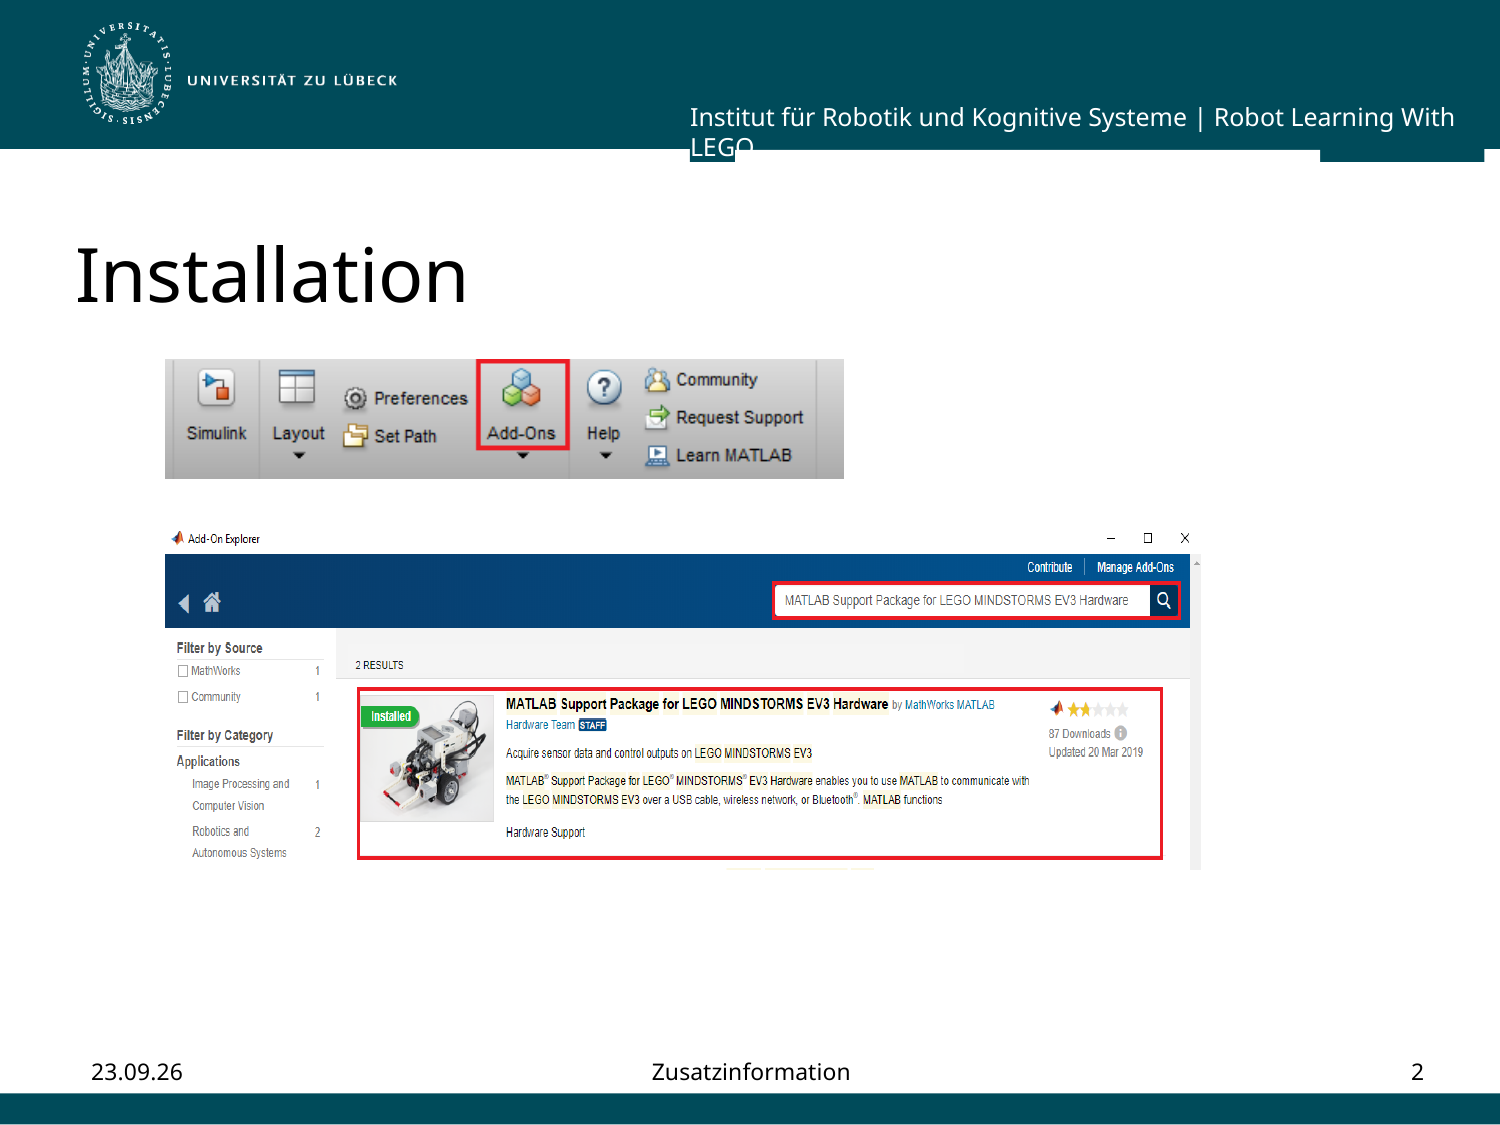

Institut für Robotik und Kognitive Systeme | Robot Learning With LEGO
# Installation
Zusatzinformation